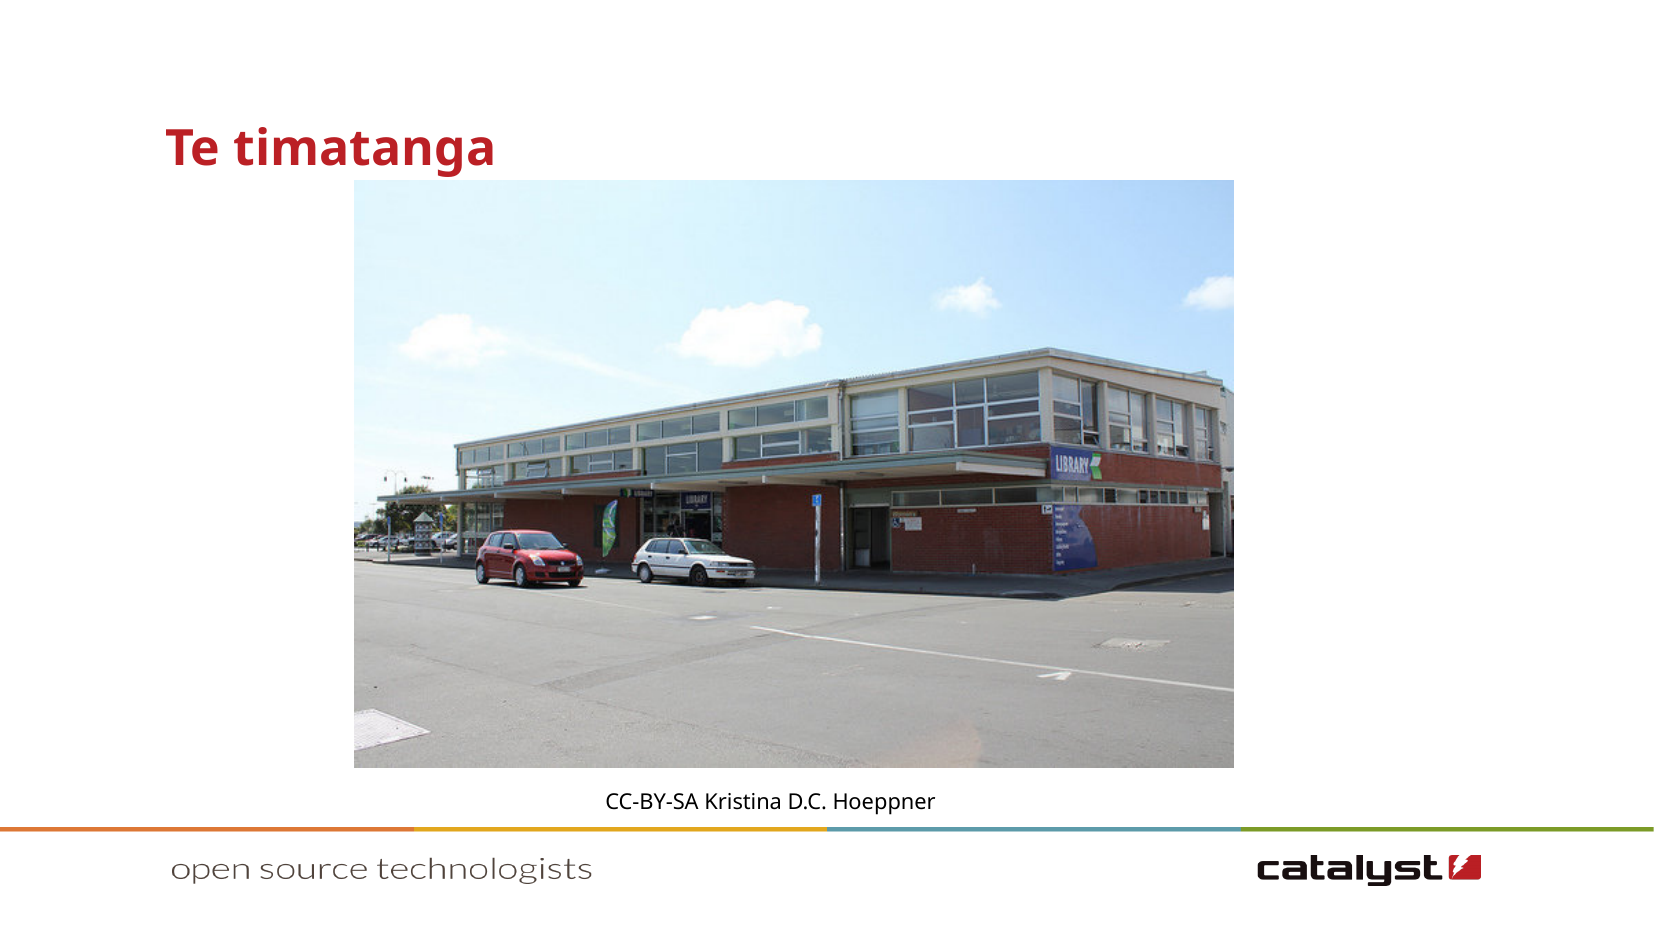

# Te timatanga
CC-BY-SA Kristina D.C. Hoeppner